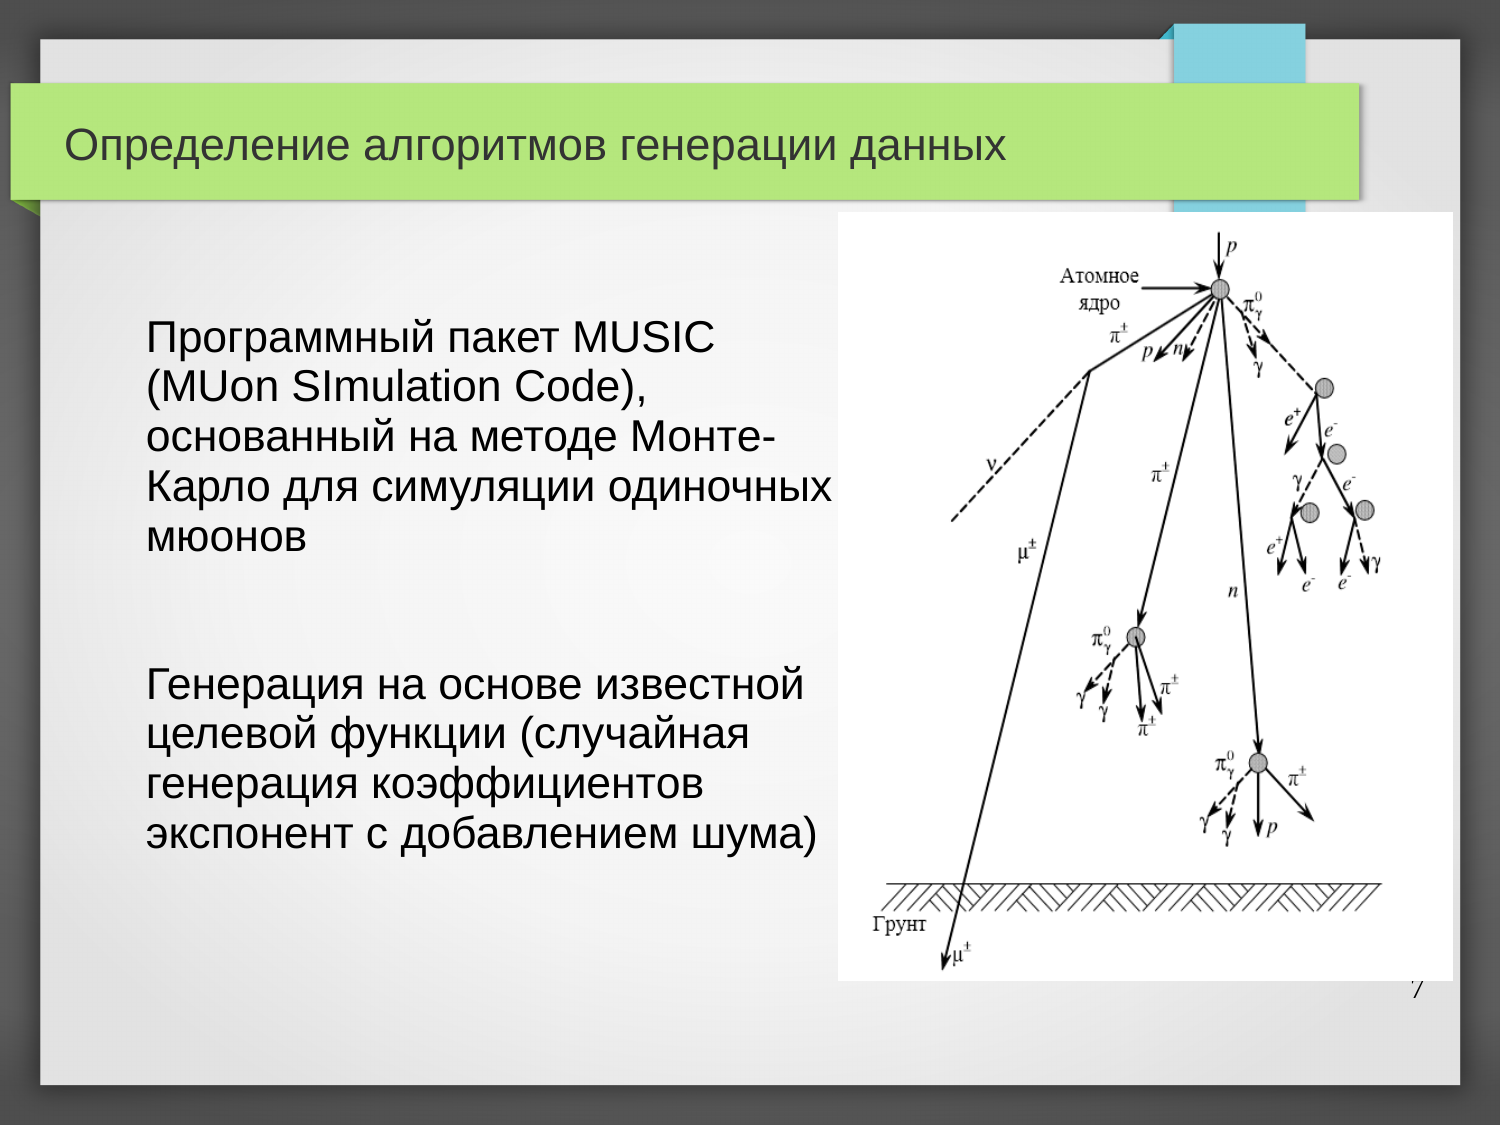

# Определение алгоритмов генерации данных
Программный пакет MUSIC (MUon SImulation Code), основанный на методе Монте-Карло для симуляции одиночных мюонов
Генерация на основе известной целевой функции (случайная генерация коэффициентов экспонент с добавлением шума)
7